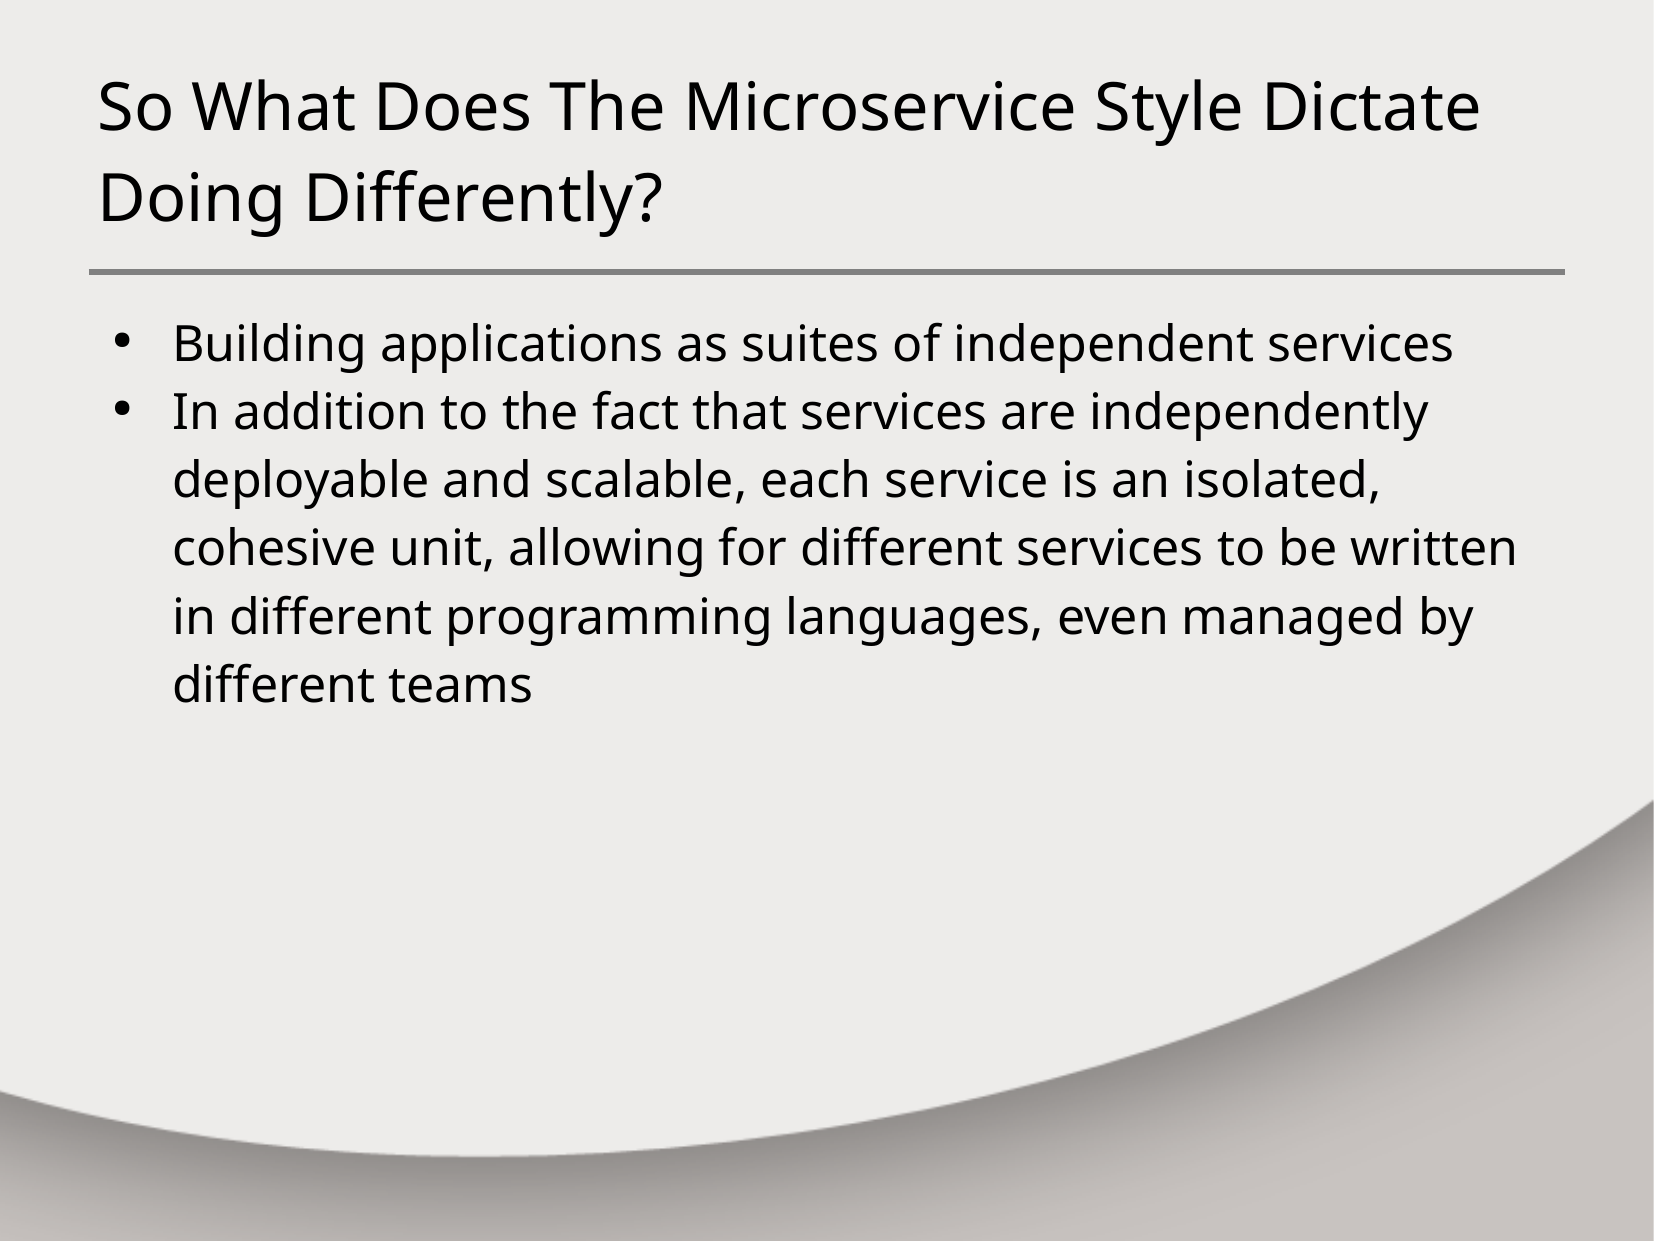

# So What Does The Microservice Style Dictate Doing Differently?
Building applications as suites of independent services
In addition to the fact that services are independently deployable and scalable, each service is an isolated, cohesive unit, allowing for different services to be written in different programming languages, even managed by different teams